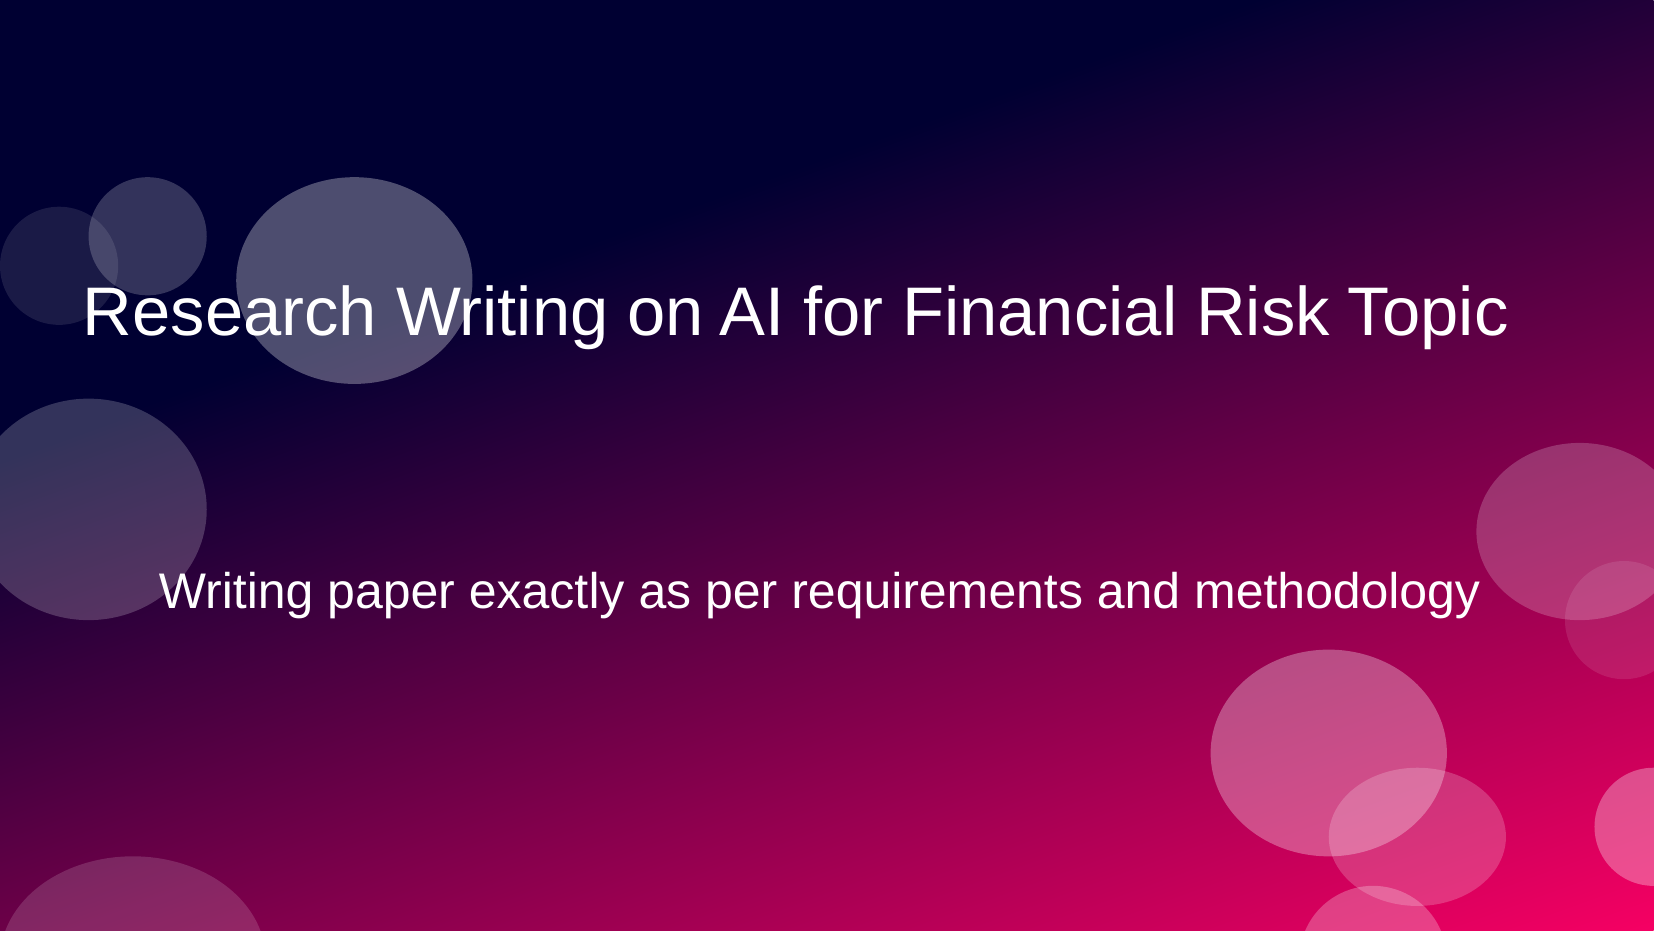

# Research Writing on AI for Financial Risk Topic
Writing paper exactly as per requirements and methodology